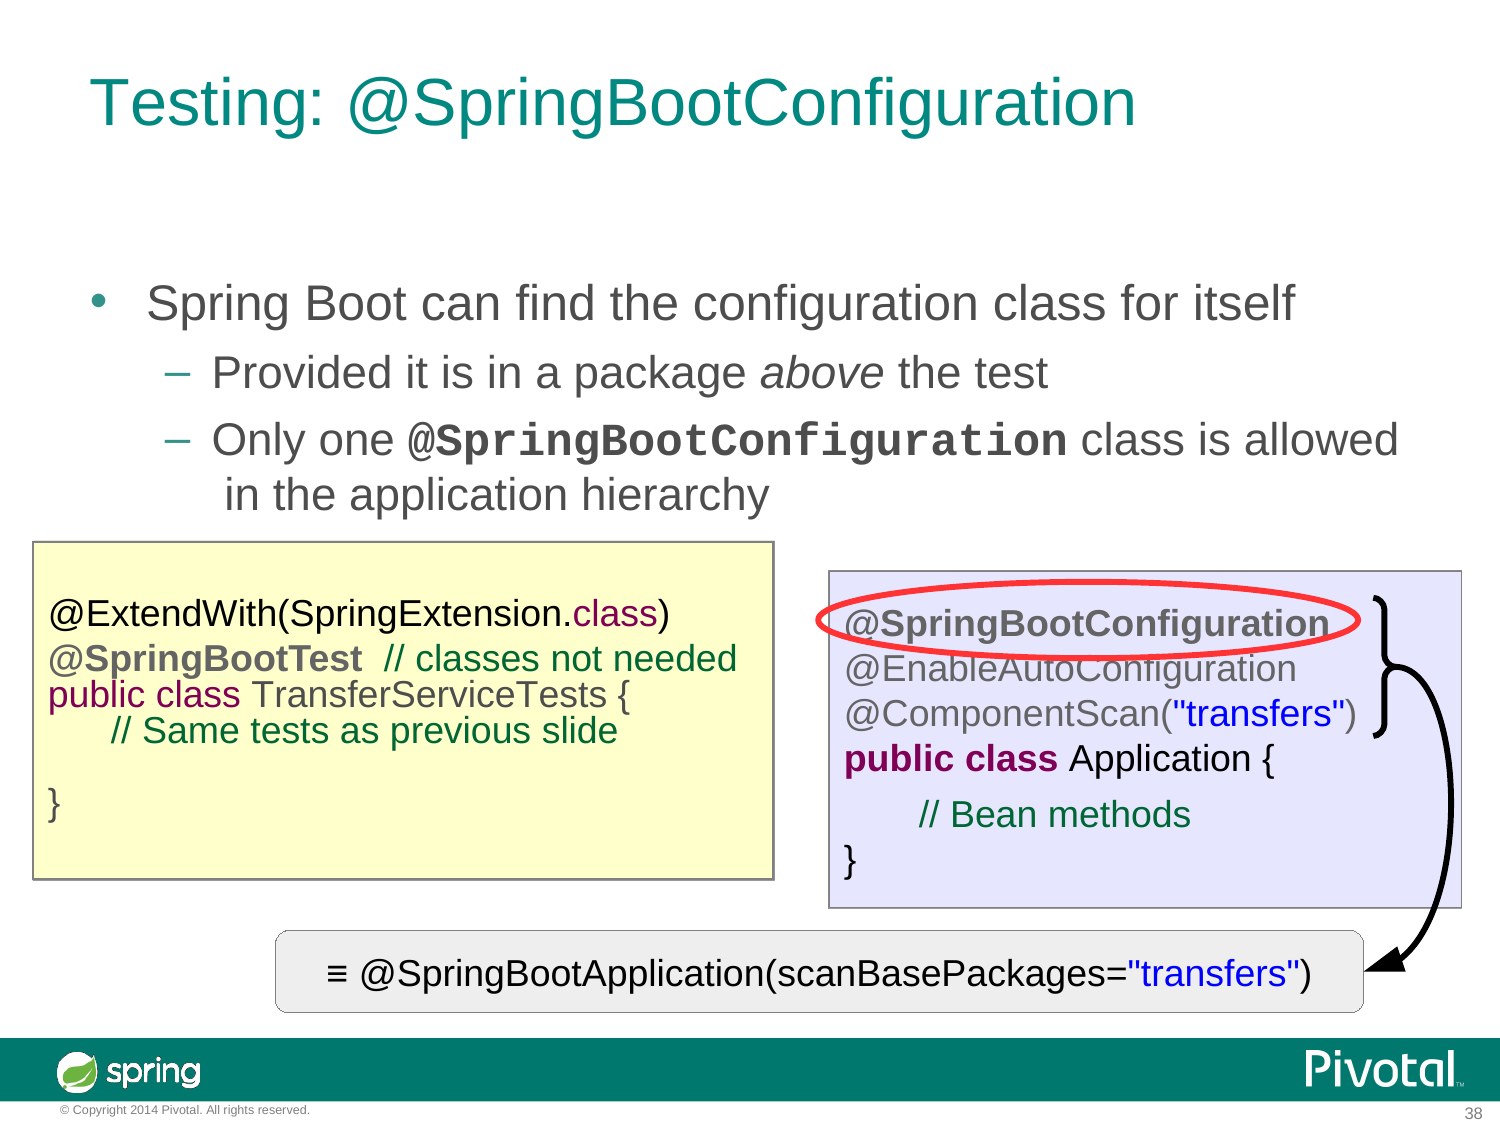

# Testing: @SpringBootConfiguration
Spring Boot can find the configuration class for itself
Provided it is in a package above the test
Only one @SpringBootConfiguration class is allowed in the application hierarchy
@ExtendWith(SpringExtension.class)
@SpringBootTest // classes not needed
public class TransferServiceTests {
 // Same tests as previous slide
}
@SpringBootConfiguration
@EnableAutoConfiguration
@ComponentScan("transfers")
public class Application {
	// Bean methods
}
≡ @SpringBootApplication(scanBasePackages="transfers")